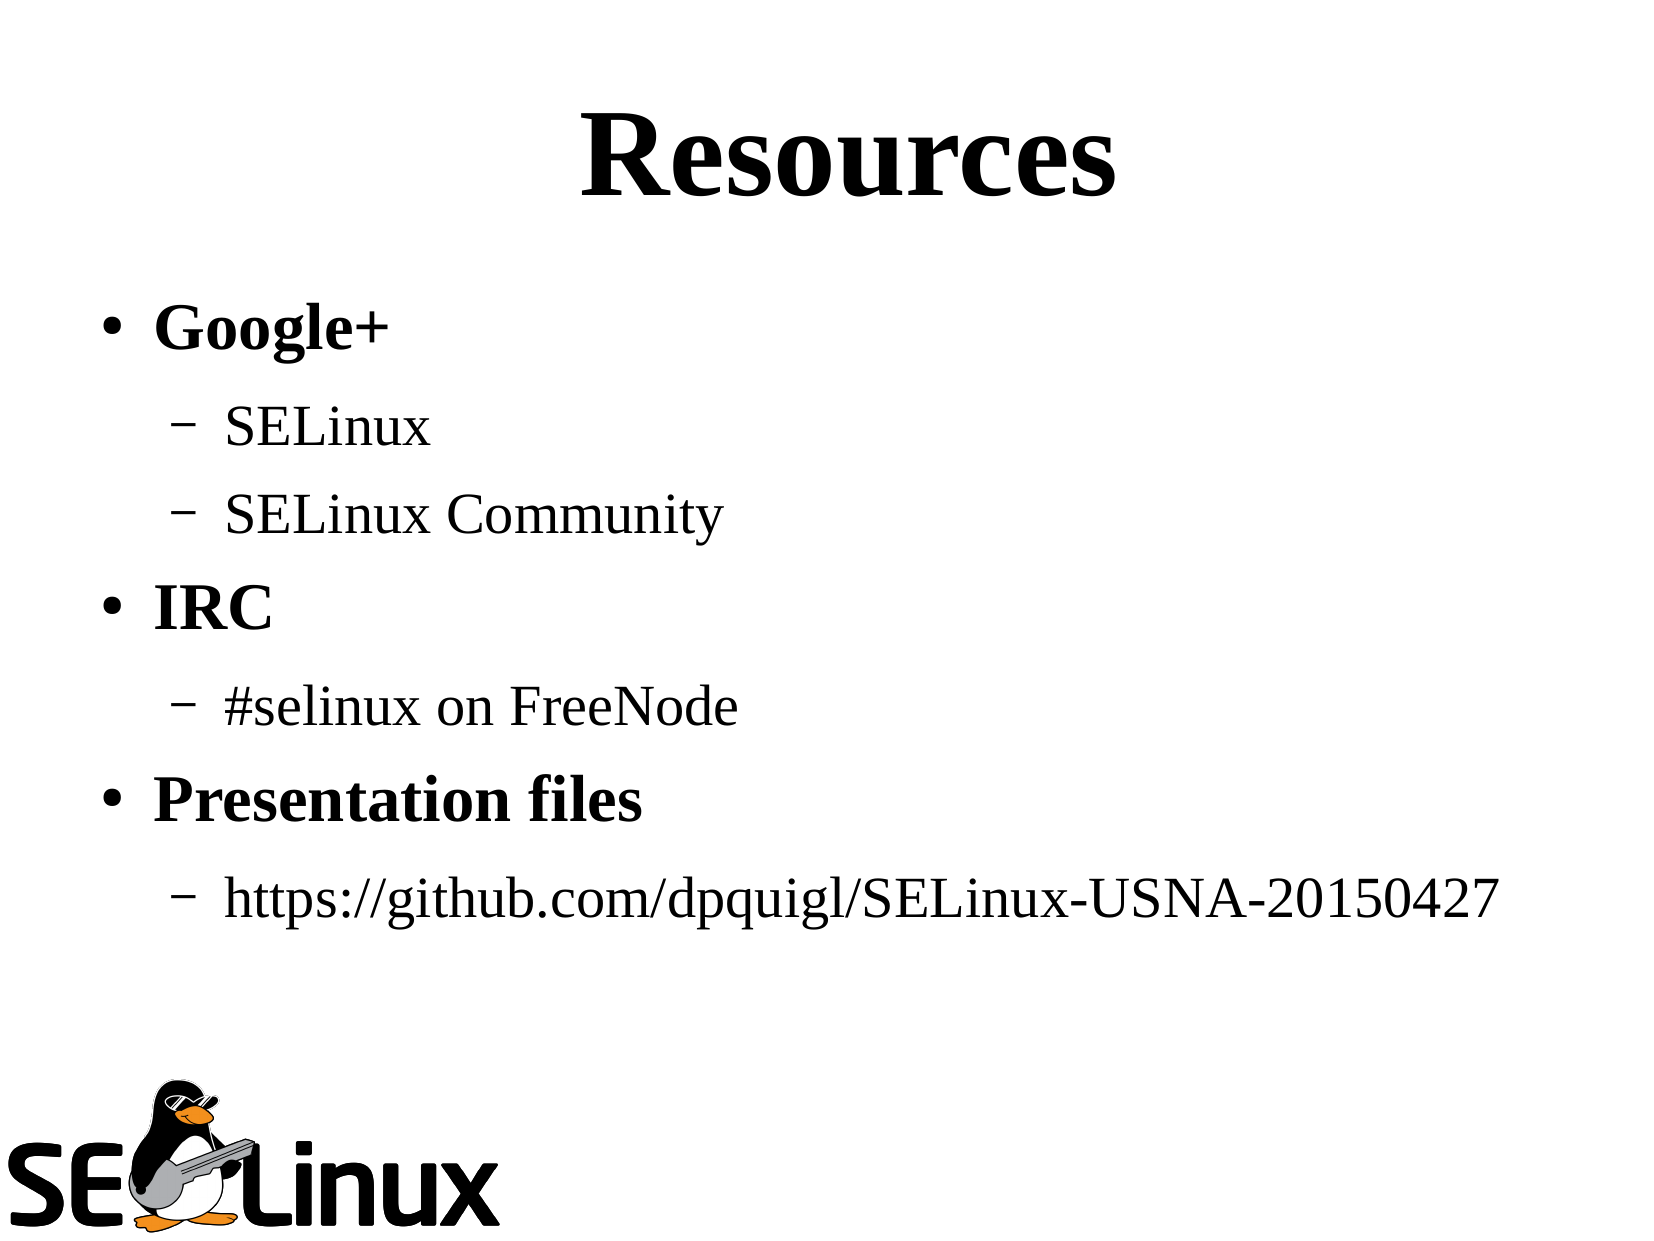

# Resources
Google+
SELinux
SELinux Community
IRC
#selinux on FreeNode
Presentation files
https://github.com/dpquigl/SELinux-USNA-20150427